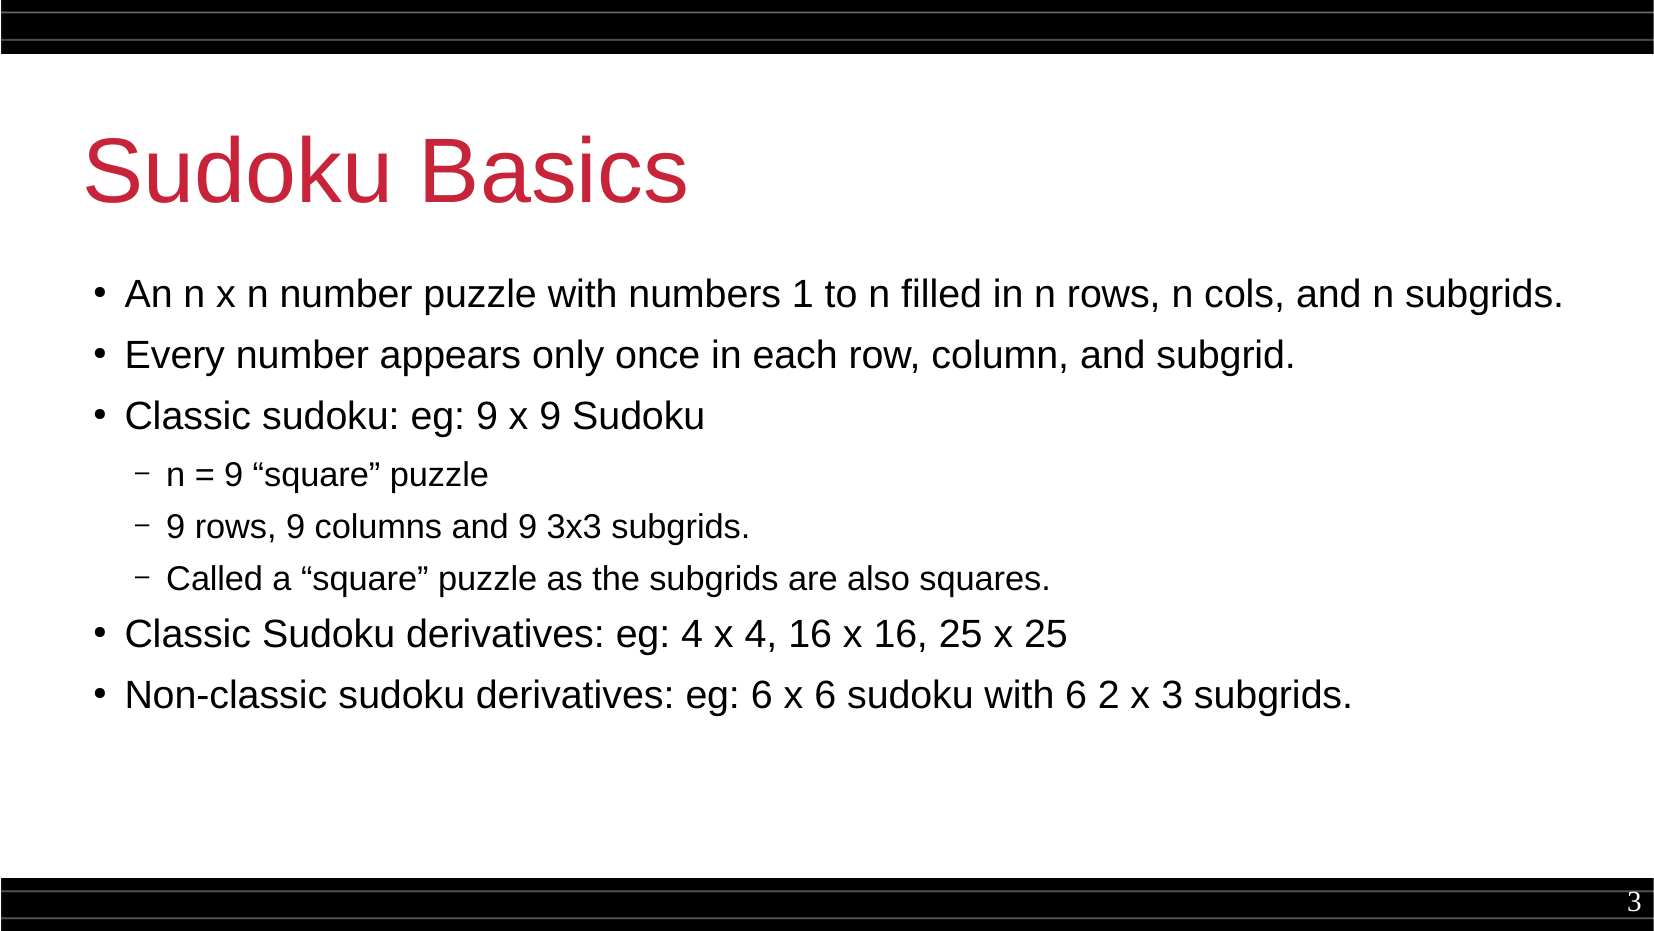

# Sudoku Basics
An n x n number puzzle with numbers 1 to n filled in n rows, n cols, and n subgrids.
Every number appears only once in each row, column, and subgrid.
Classic sudoku: eg: 9 x 9 Sudoku
n = 9 “square” puzzle
9 rows, 9 columns and 9 3x3 subgrids.
Called a “square” puzzle as the subgrids are also squares.
Classic Sudoku derivatives: eg: 4 x 4, 16 x 16, 25 x 25
Non-classic sudoku derivatives: eg: 6 x 6 sudoku with 6 2 x 3 subgrids.